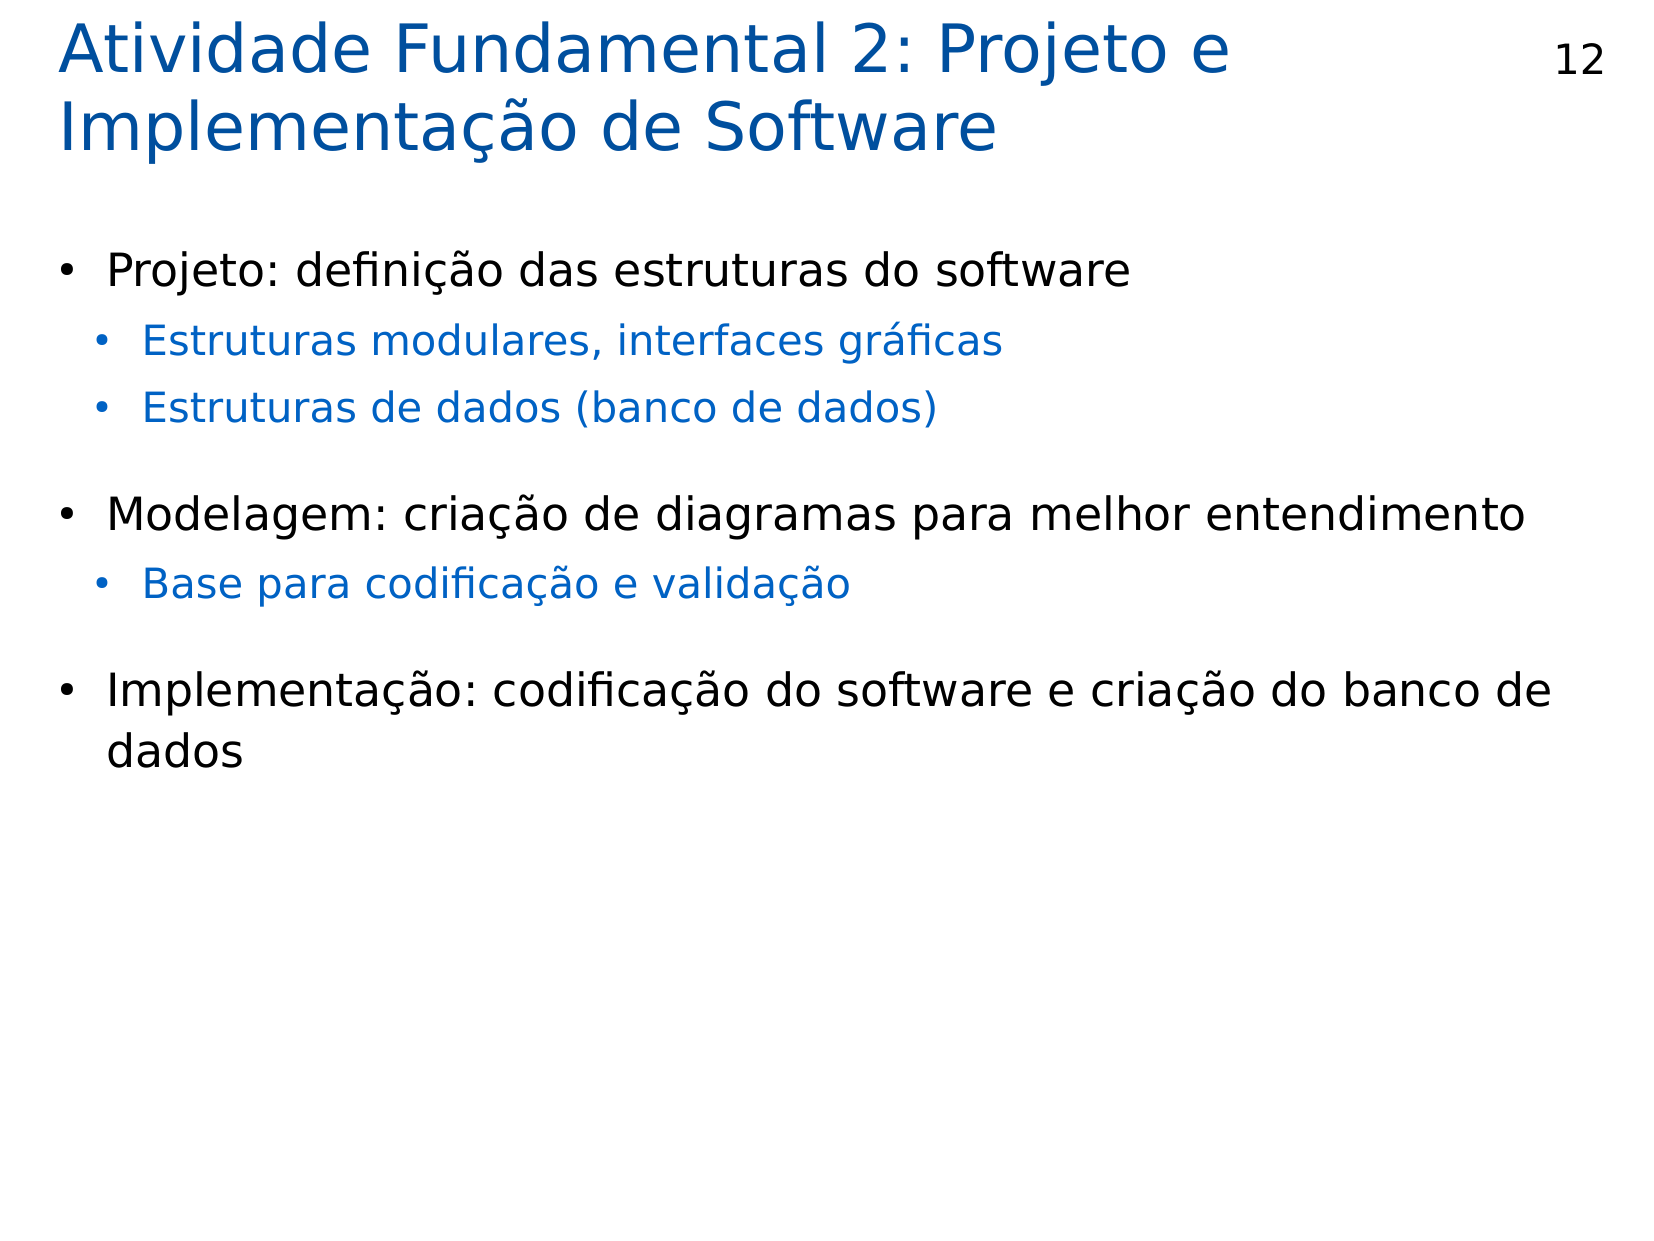

# Atividade Fundamental 2: Projeto e Implementação de Software
12
Projeto: definição das estruturas do software
Estruturas modulares, interfaces gráficas
Estruturas de dados (banco de dados)
Modelagem: criação de diagramas para melhor entendimento
Base para codificação e validação
Implementação: codificação do software e criação do banco de dados